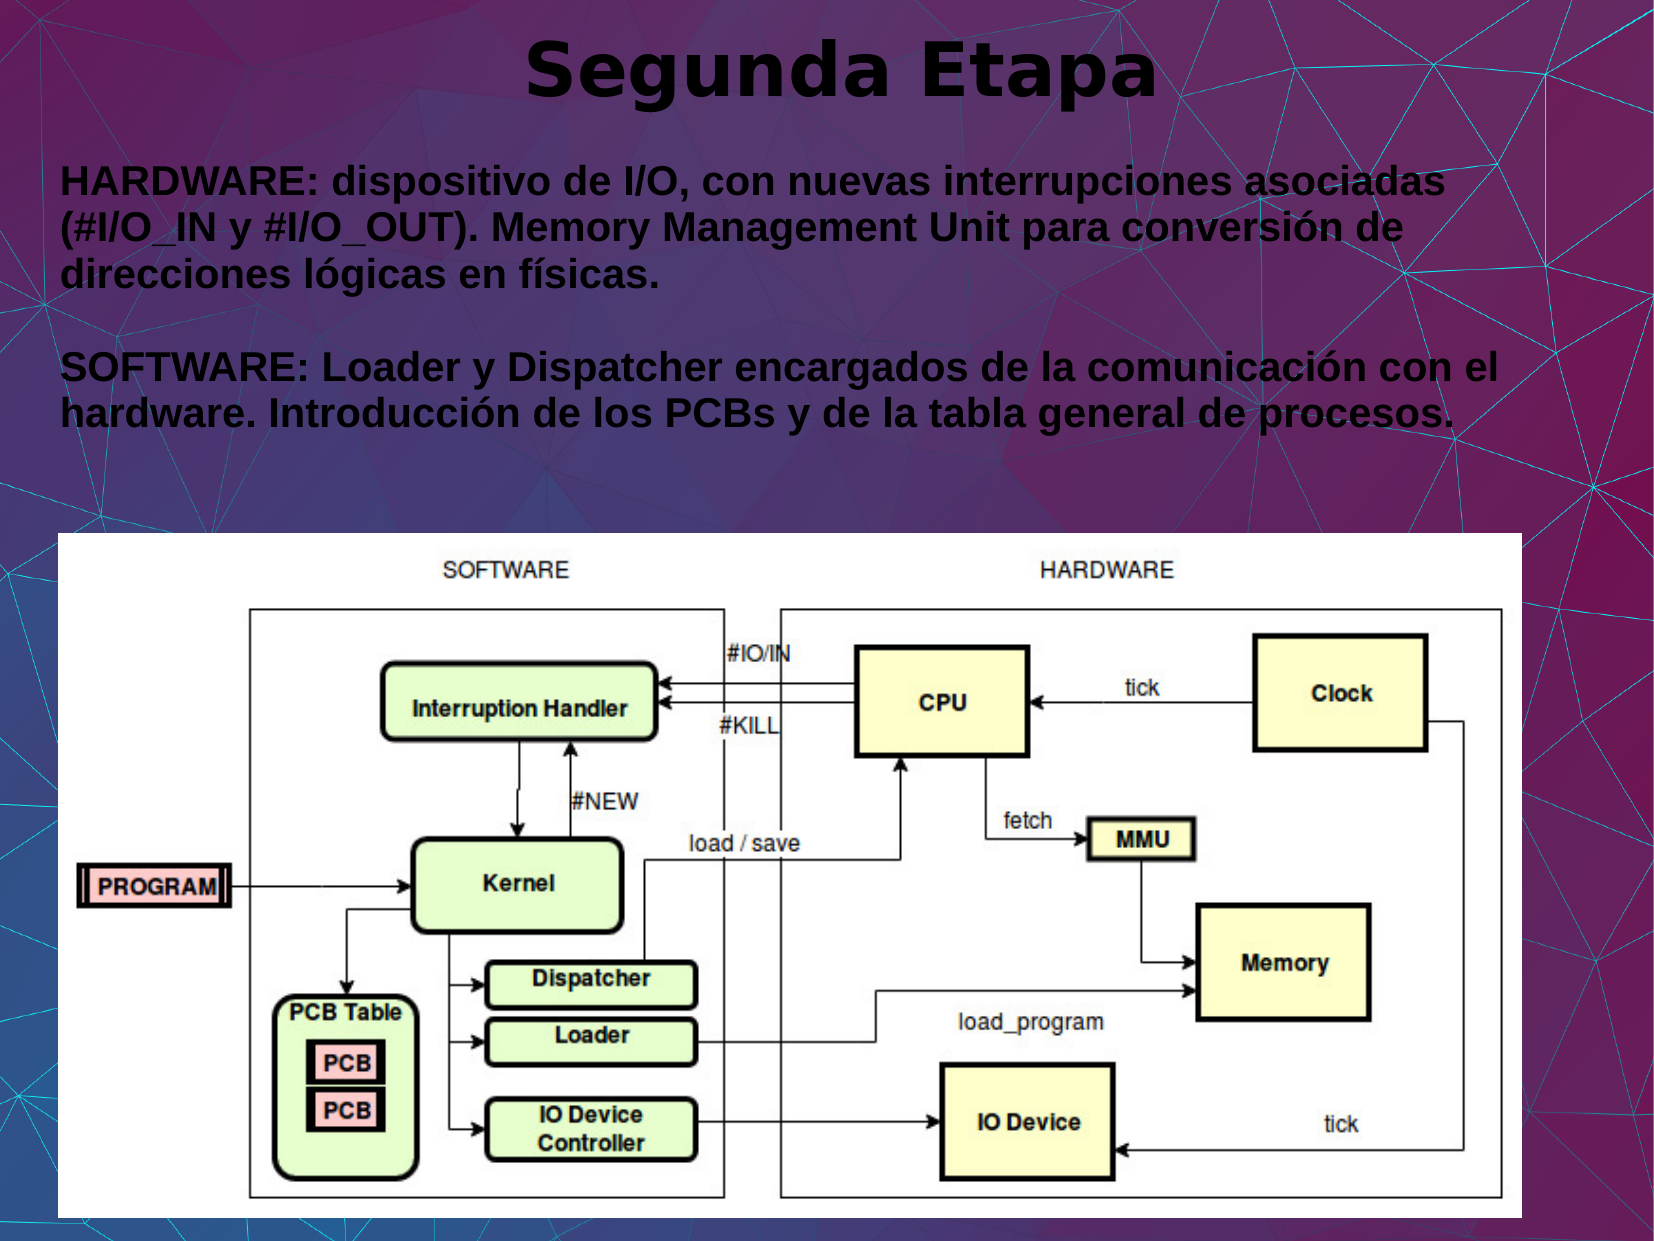

# Segunda Etapa
HARDWARE: dispositivo de I/O, con nuevas interrupciones asociadas (#I/O_IN y #I/O_OUT). Memory Management Unit para conversión de direcciones lógicas en físicas.
SOFTWARE: Loader y Dispatcher encargados de la comunicación con el hardware. Introducción de los PCBs y de la tabla general de procesos.